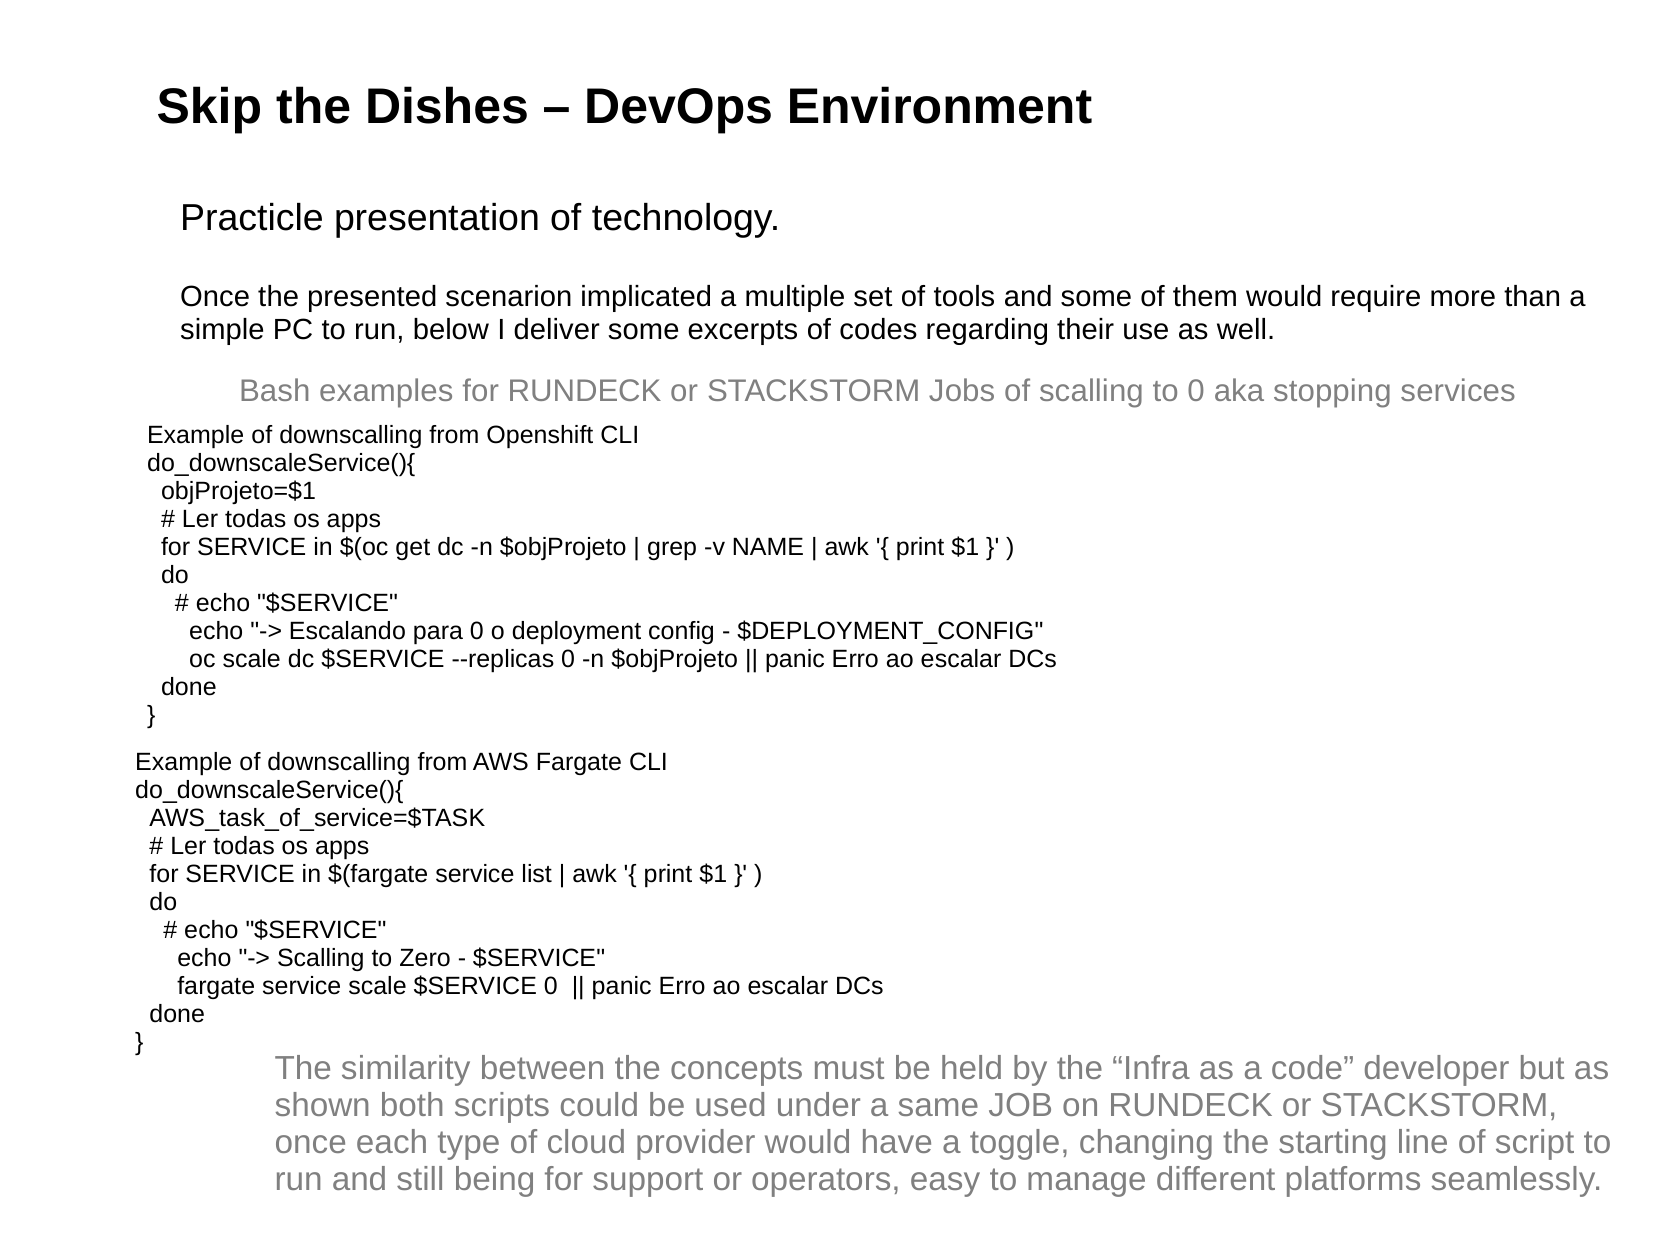

Skip the Dishes – DevOps Environment
Practicle presentation of technology.
Once the presented scenarion implicated a multiple set of tools and some of them would require more than a simple PC to run, below I deliver some excerpts of codes regarding their use as well.
Bash examples for RUNDECK or STACKSTORM Jobs of scalling to 0 aka stopping services
Example of downscalling from Openshift CLI
do_downscaleService(){
 objProjeto=$1
 # Ler todas os apps
 for SERVICE in $(oc get dc -n $objProjeto | grep -v NAME | awk '{ print $1 }' )
 do
 # echo "$SERVICE"
 echo "-> Escalando para 0 o deployment config - $DEPLOYMENT_CONFIG"
 oc scale dc $SERVICE --replicas 0 -n $objProjeto || panic Erro ao escalar DCs
 done
}
Example of downscalling from AWS Fargate CLI
do_downscaleService(){
 AWS_task_of_service=$TASK
 # Ler todas os apps
 for SERVICE in $(fargate service list | awk '{ print $1 }' )
 do
 # echo "$SERVICE"
 echo "-> Scalling to Zero - $SERVICE"
 fargate service scale $SERVICE 0 || panic Erro ao escalar DCs
 done
}
The similarity between the concepts must be held by the “Infra as a code” developer but as shown both scripts could be used under a same JOB on RUNDECK or STACKSTORM, once each type of cloud provider would have a toggle, changing the starting line of script to run and still being for support or operators, easy to manage different platforms seamlessly.